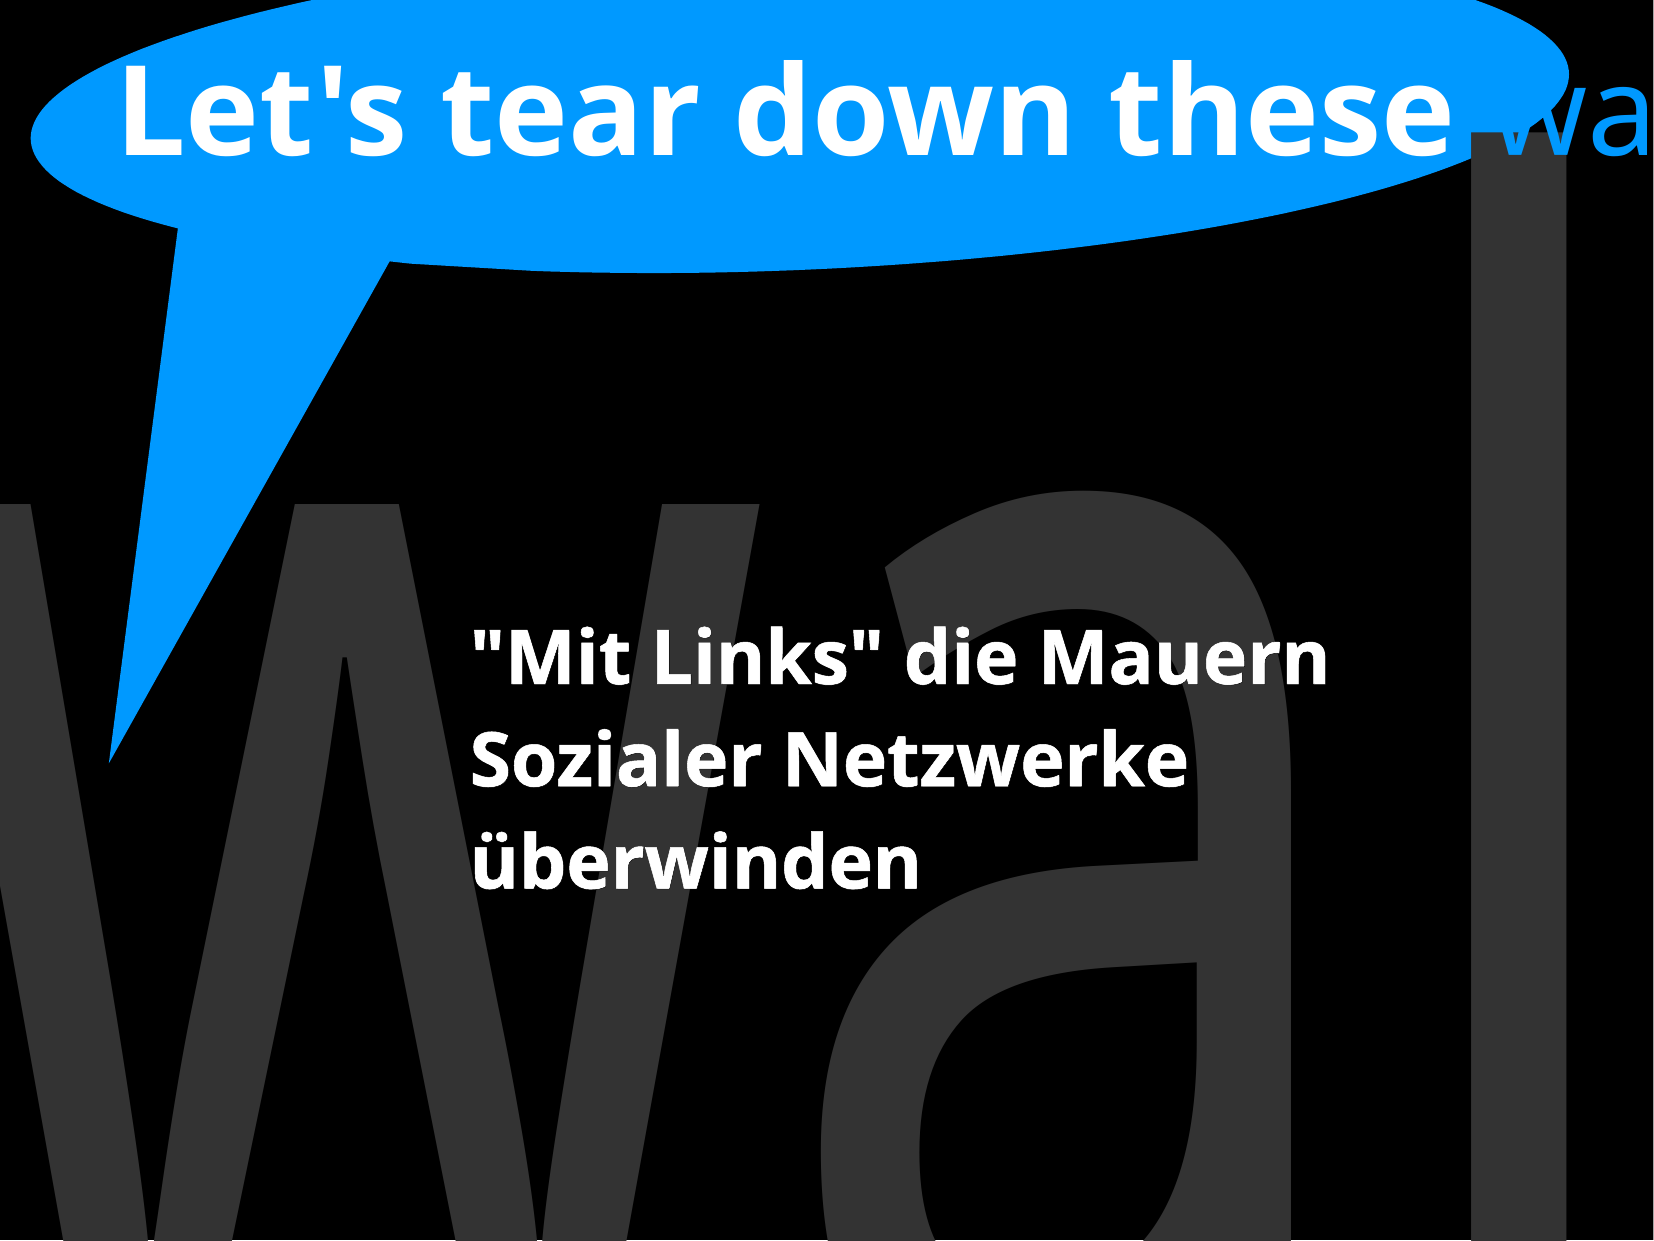

wall
Let's tear down these walls
"Mit Links" die Mauern Sozialer Netzwerke überwinden